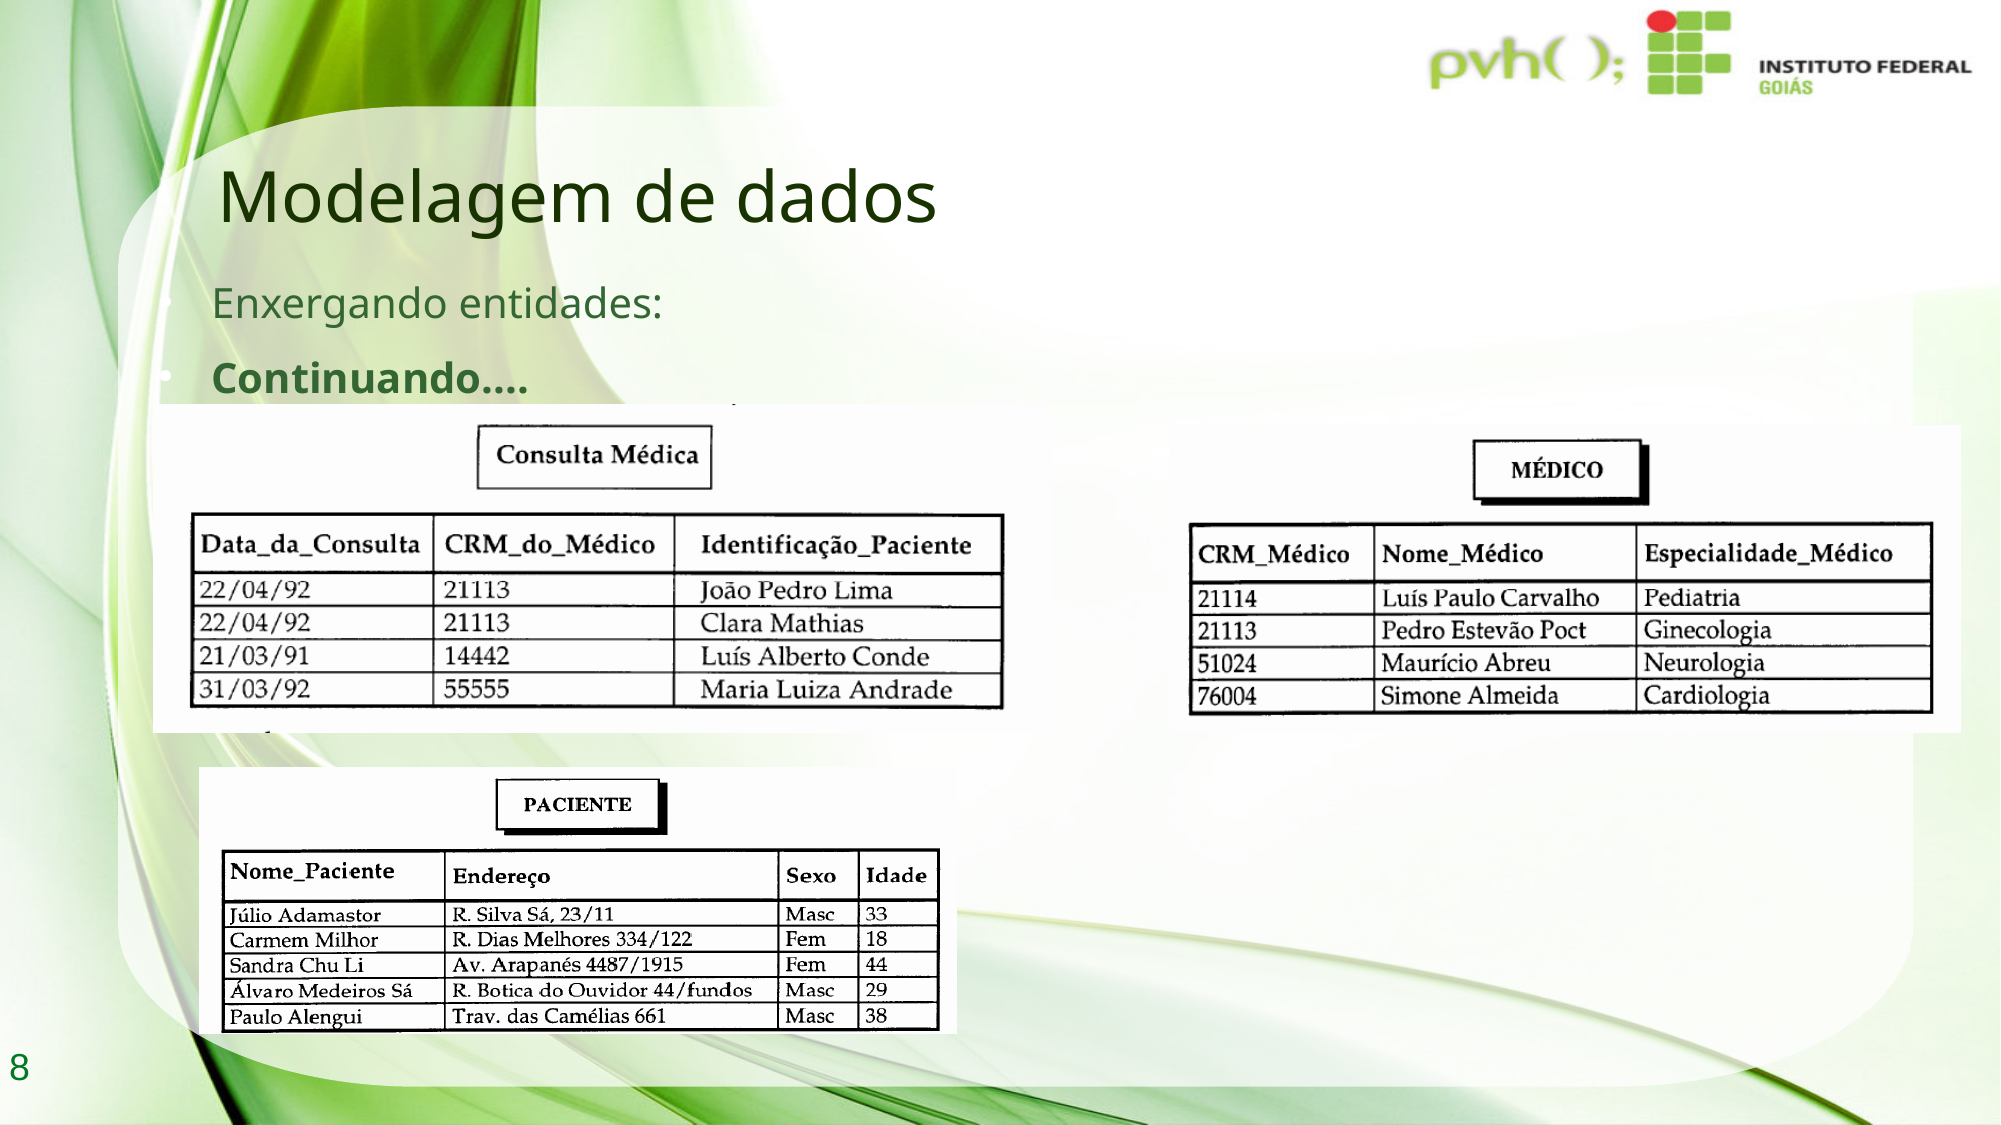

# Modelagem de dados
Enxergando entidades:
Continuando....
8